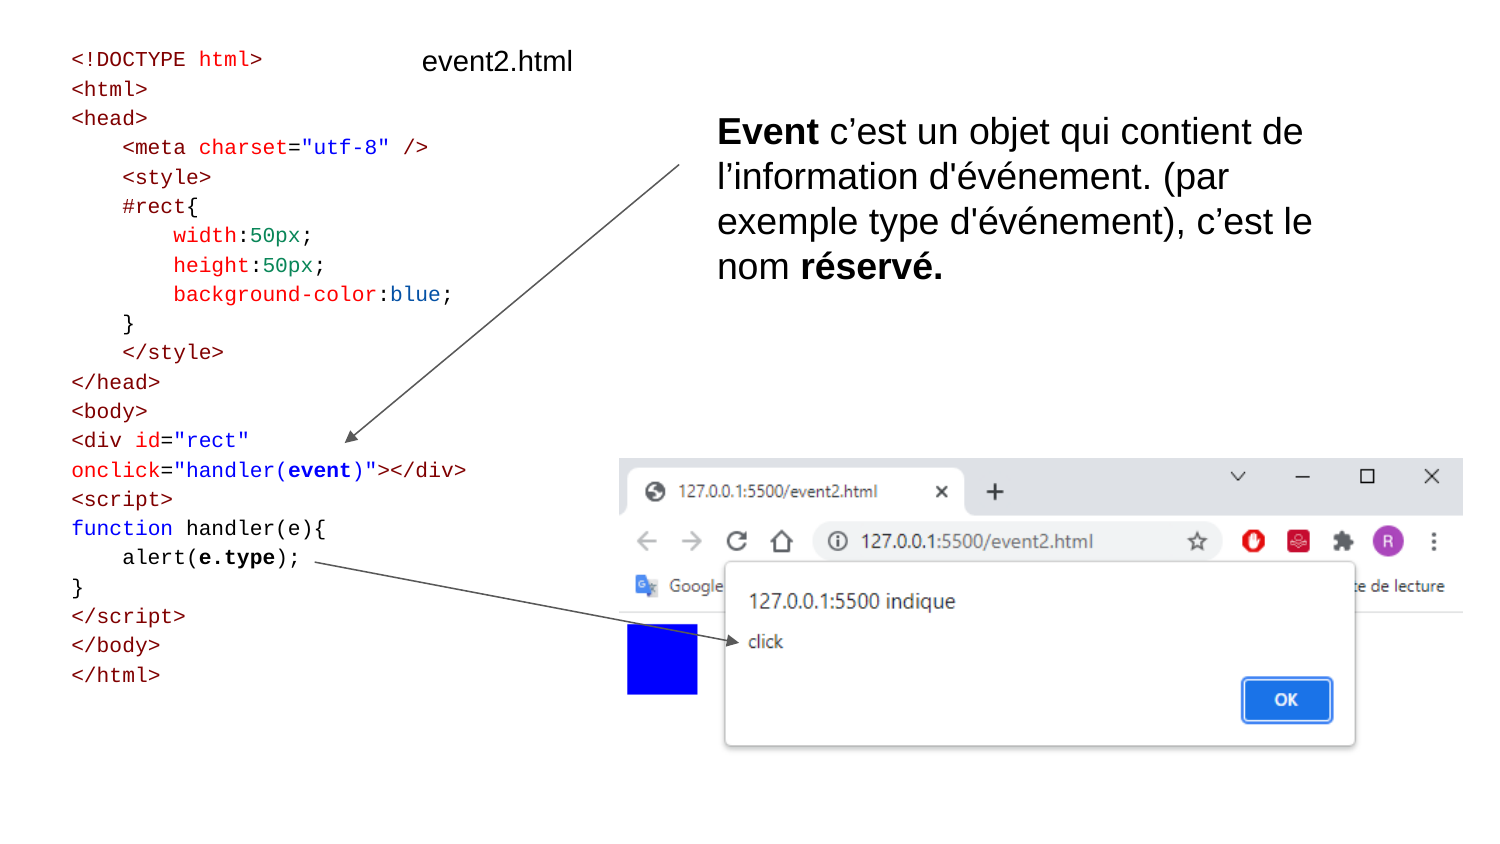

<!DOCTYPE html>
<html>
<head>
 <meta charset="utf-8" />
 <style>
 #rect{
 width:50px;
 height:50px;
 background-color:blue;
 }
 </style>
</head>
<body>
<div id="rect" onclick="handler(event)"></div>
<script>
function handler(e){
 alert(e.type);
}
</script>
</body>
</html>
event2.html
# Event c’est un objet qui contient de l’information d'événement. (par exemple type d'événement), c’est le nom réservé.